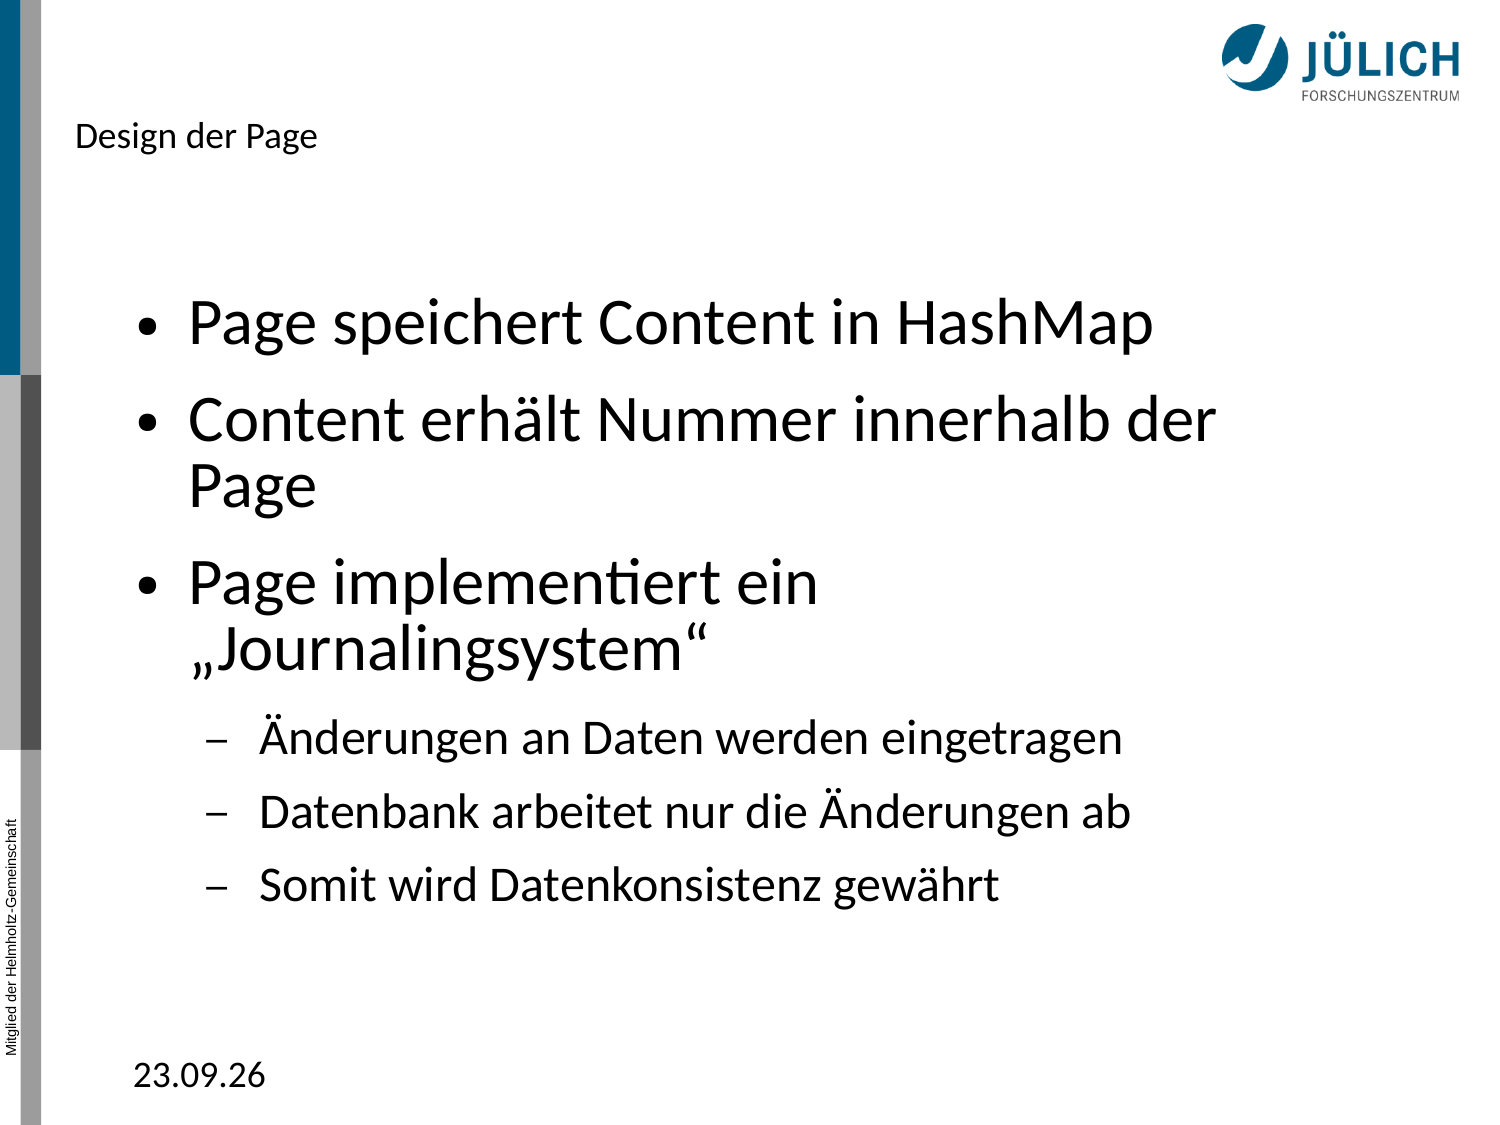

# Design der Page
Page speichert Content in HashMap
Content erhält Nummer innerhalb der Page
Page implementiert ein „Journalingsystem“
Änderungen an Daten werden eingetragen
Datenbank arbeitet nur die Änderungen ab
Somit wird Datenkonsistenz gewährt